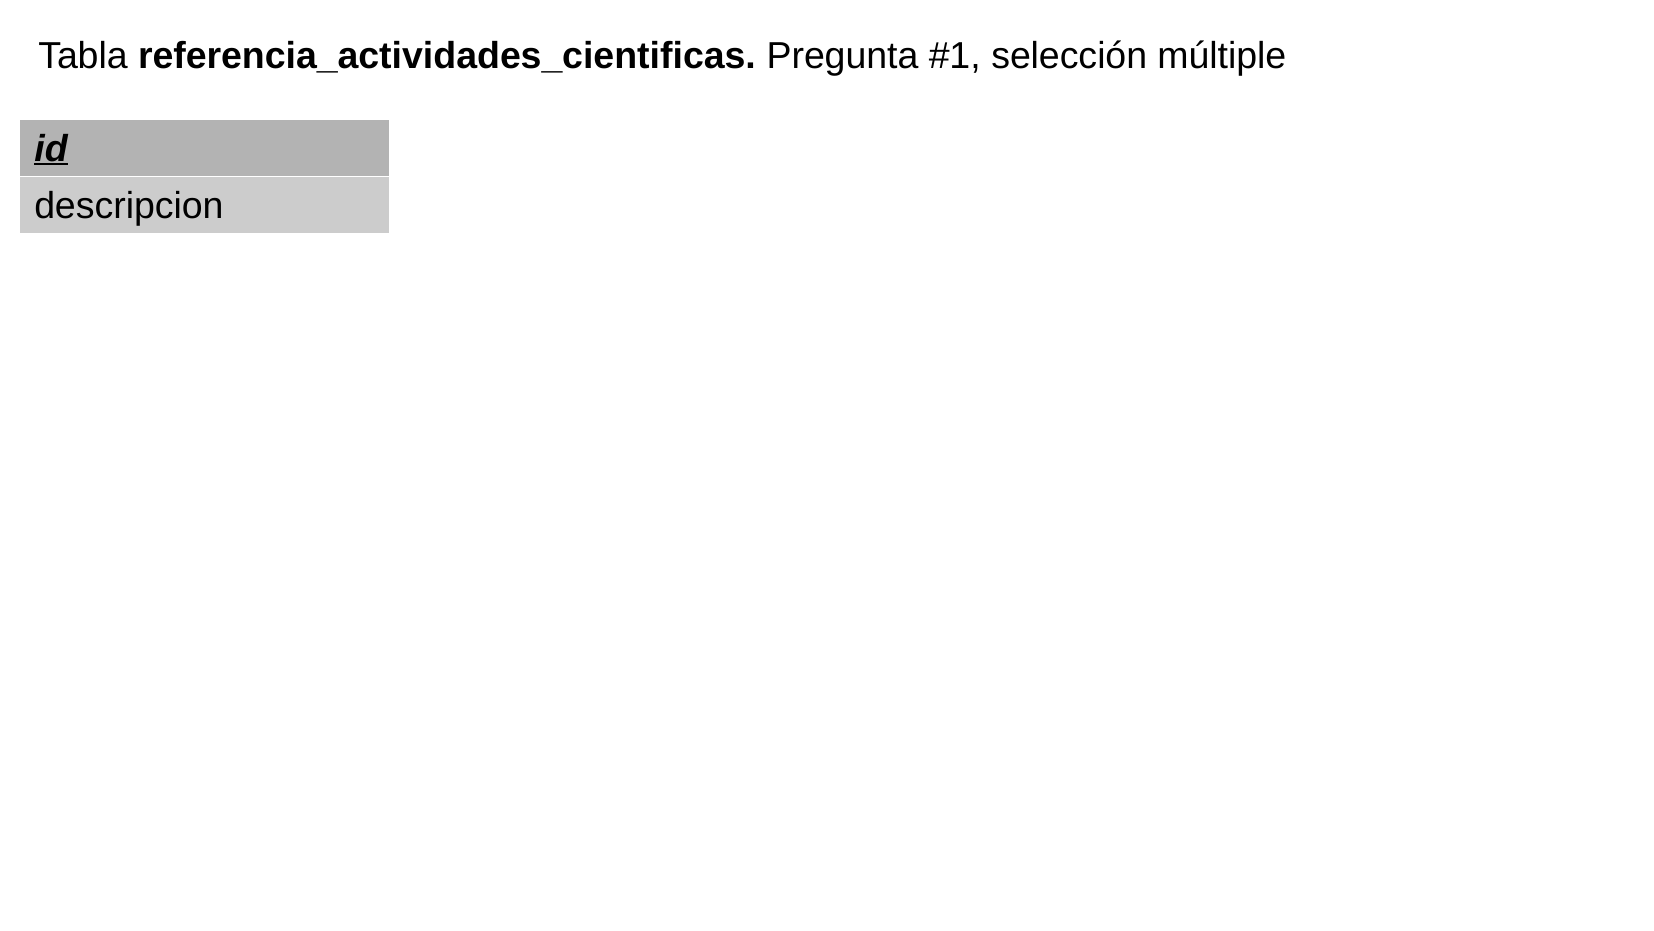

Tabla referencia_actividades_cientificas. Pregunta #1, selección múltiple
| id |
| --- |
| descripcion |